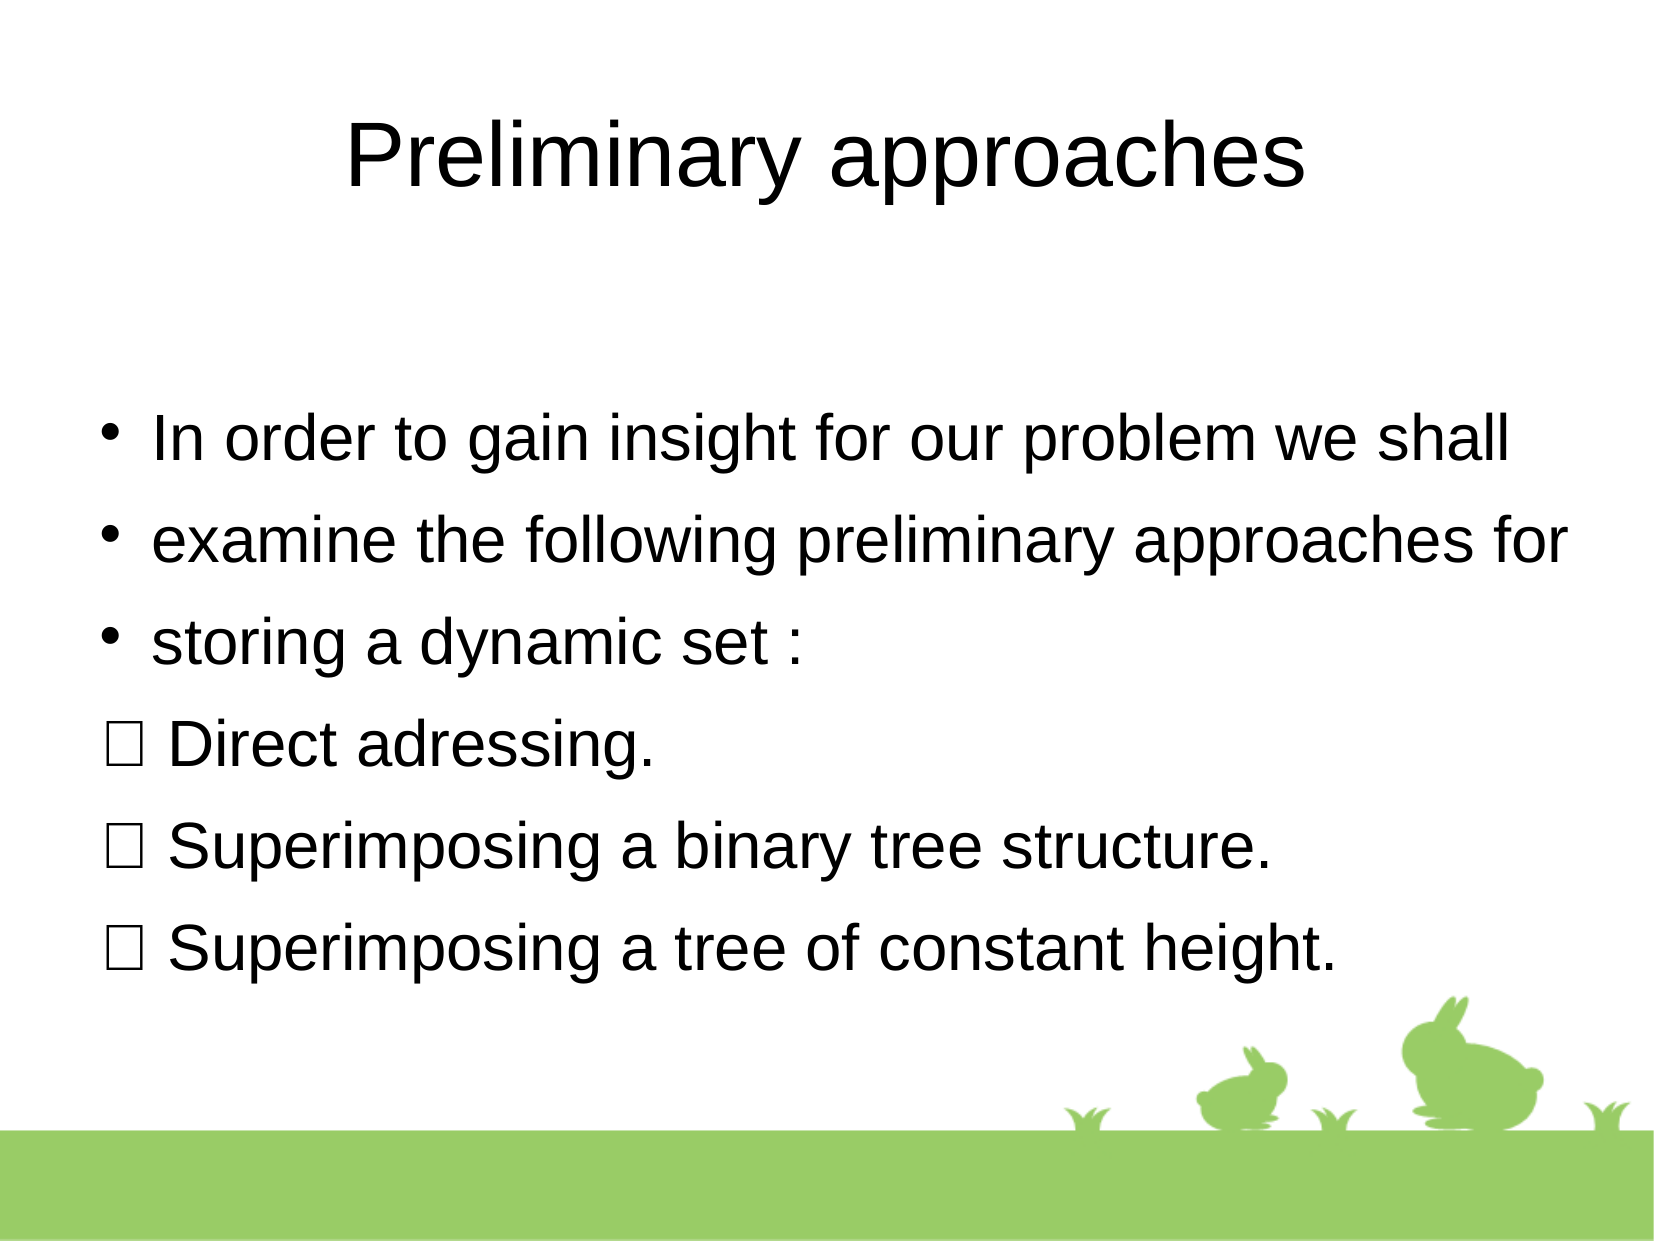

# Preliminary approaches
In order to gain insight for our problem we shall
examine the following preliminary approaches for
storing a dynamic set :
 Direct adressing.
 Superimposing a binary tree structure.
 Superimposing a tree of constant height.